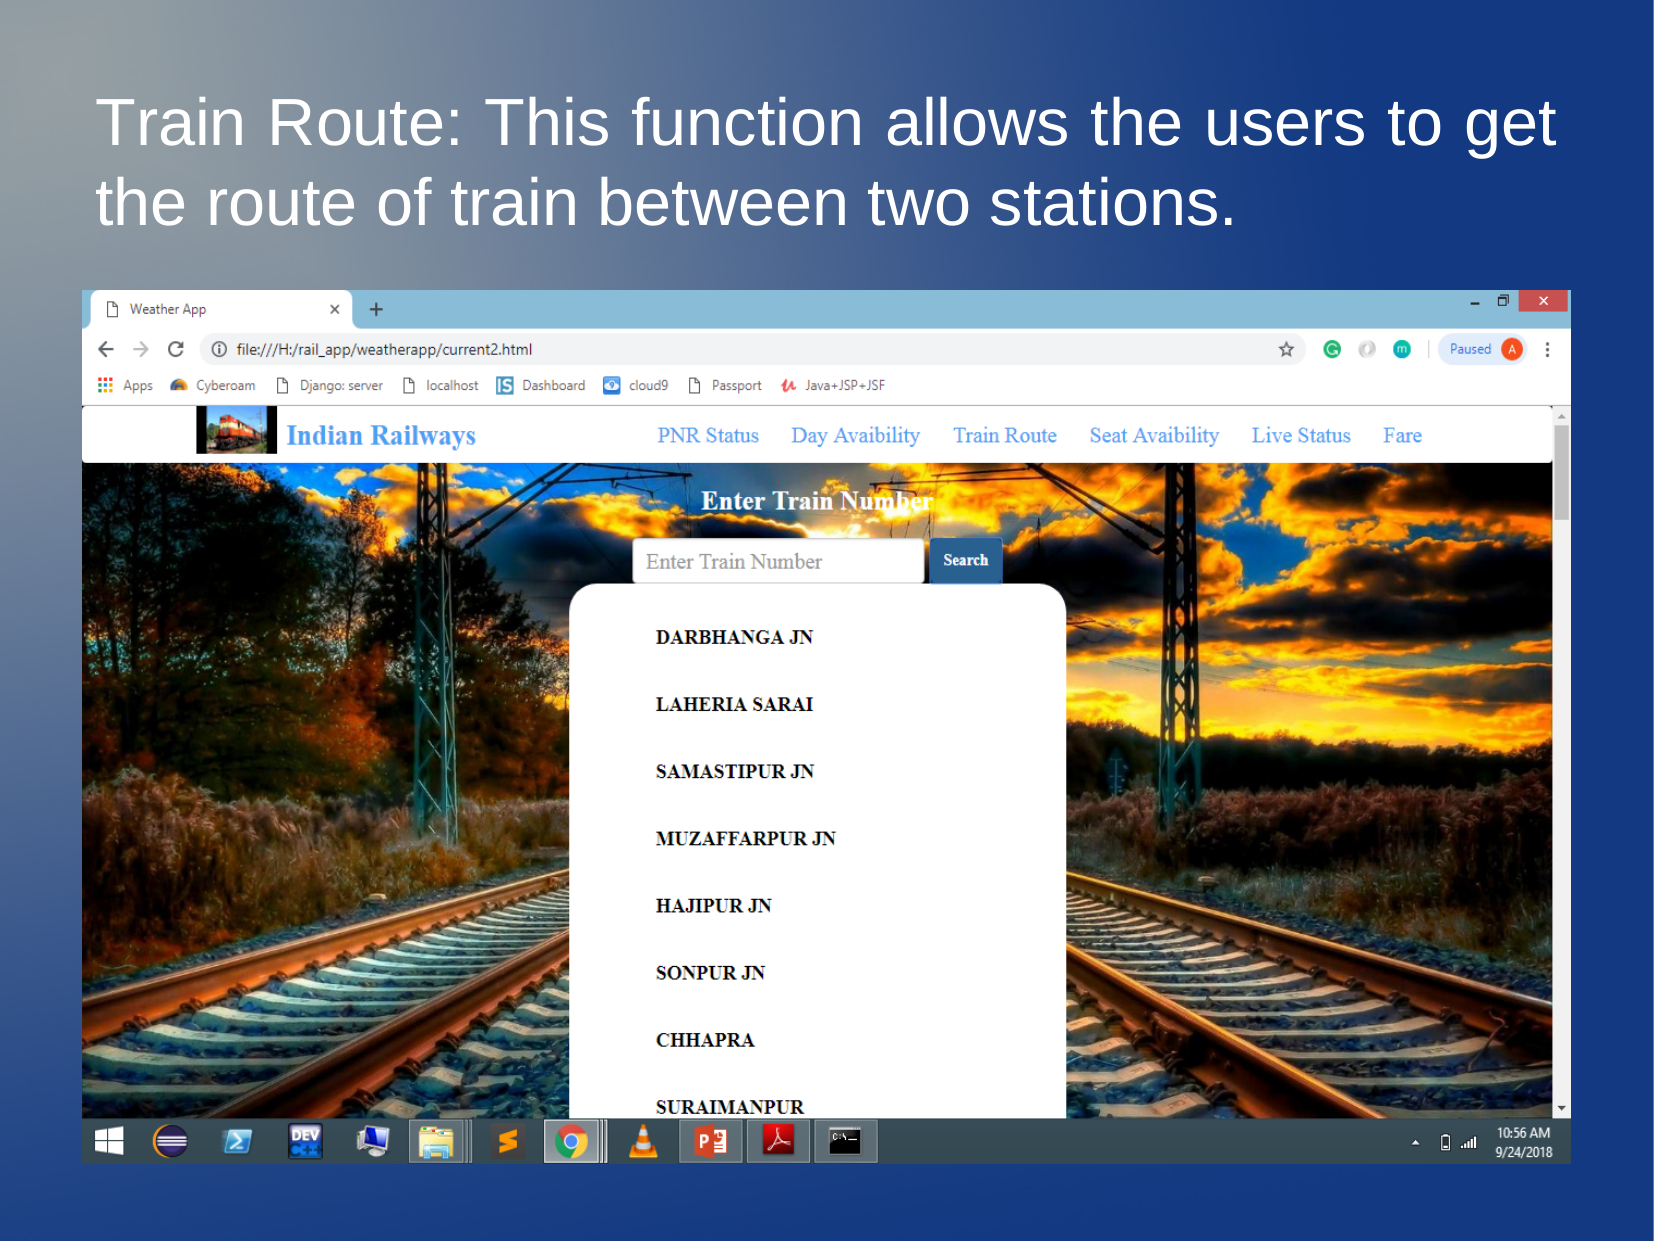

# Train Route: This function allows the users to get the route of train between two stations.